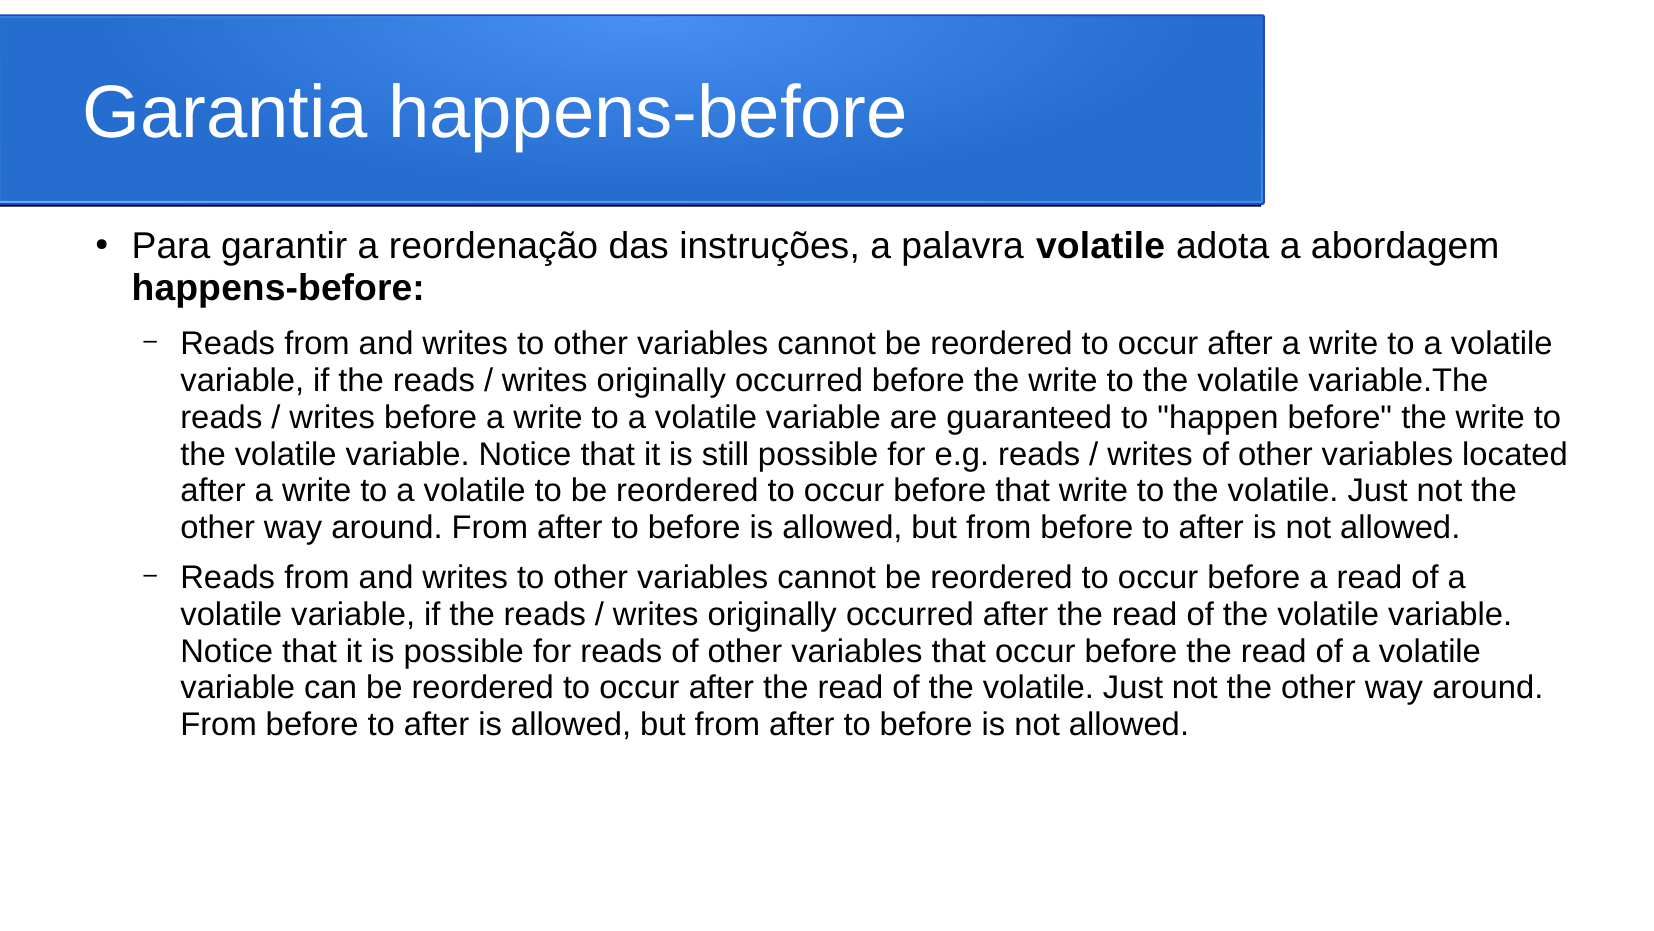

# Garantia happens-before
Para garantir a reordenação das instruções, a palavra volatile adota a abordagem happens-before:
Reads from and writes to other variables cannot be reordered to occur after a write to a volatile variable, if the reads / writes originally occurred before the write to the volatile variable.The reads / writes before a write to a volatile variable are guaranteed to "happen before" the write to the volatile variable. Notice that it is still possible for e.g. reads / writes of other variables located after a write to a volatile to be reordered to occur before that write to the volatile. Just not the other way around. From after to before is allowed, but from before to after is not allowed.
Reads from and writes to other variables cannot be reordered to occur before a read of a volatile variable, if the reads / writes originally occurred after the read of the volatile variable. Notice that it is possible for reads of other variables that occur before the read of a volatile variable can be reordered to occur after the read of the volatile. Just not the other way around. From before to after is allowed, but from after to before is not allowed.